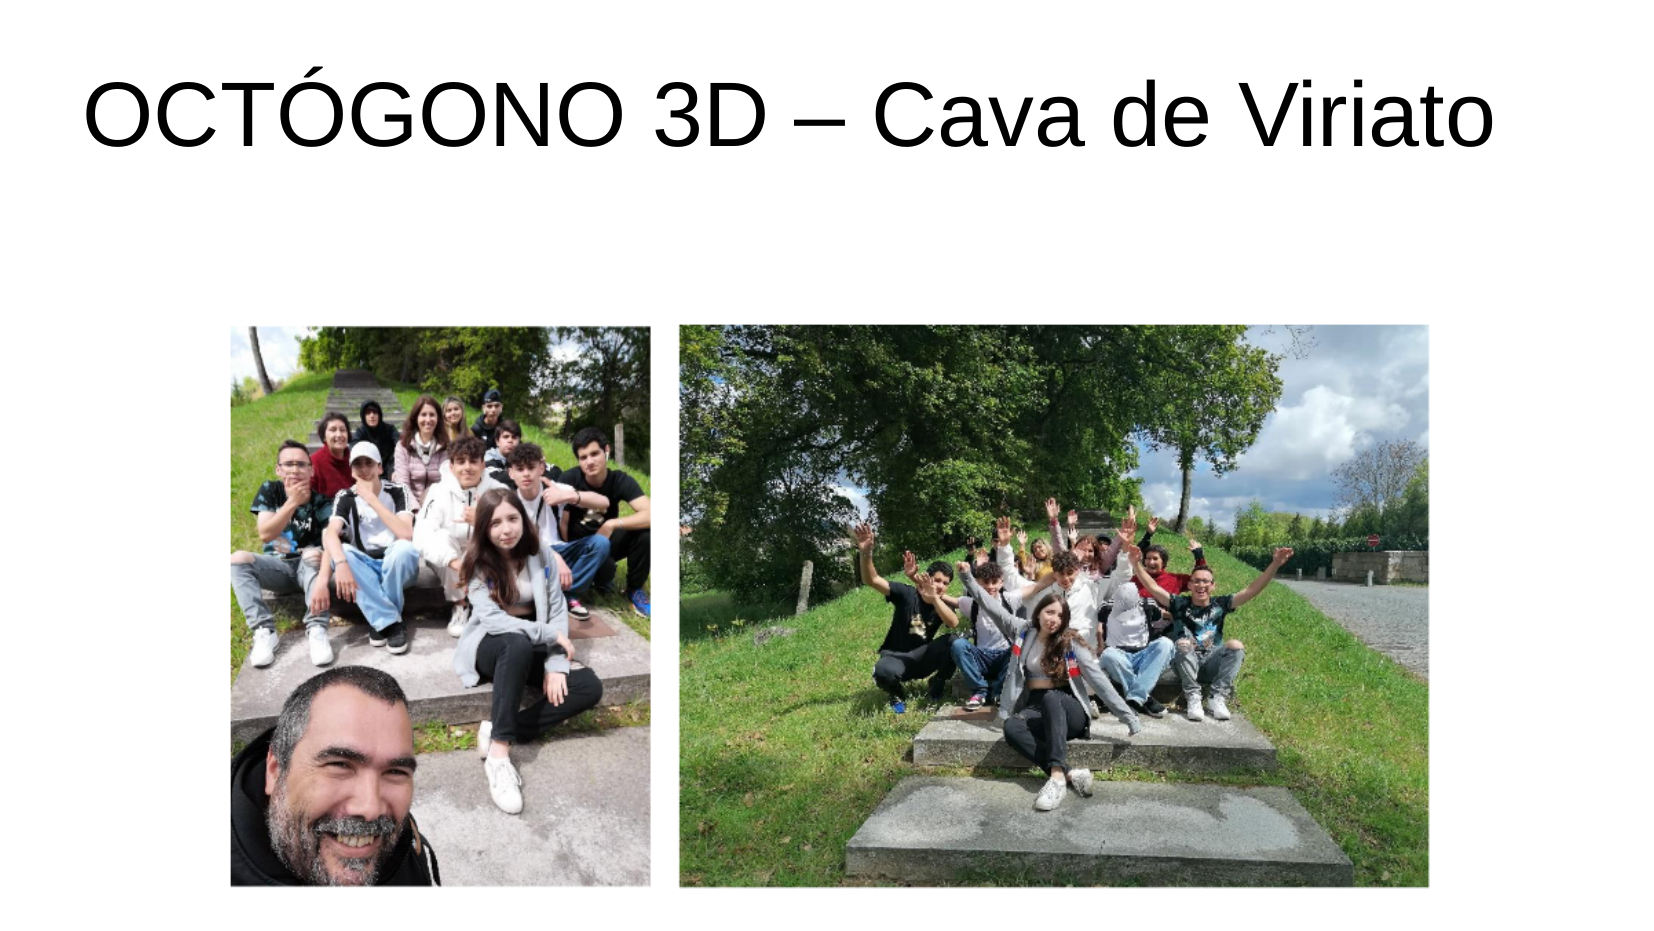

# OCTÓGONO 3D – Cava de Viriato